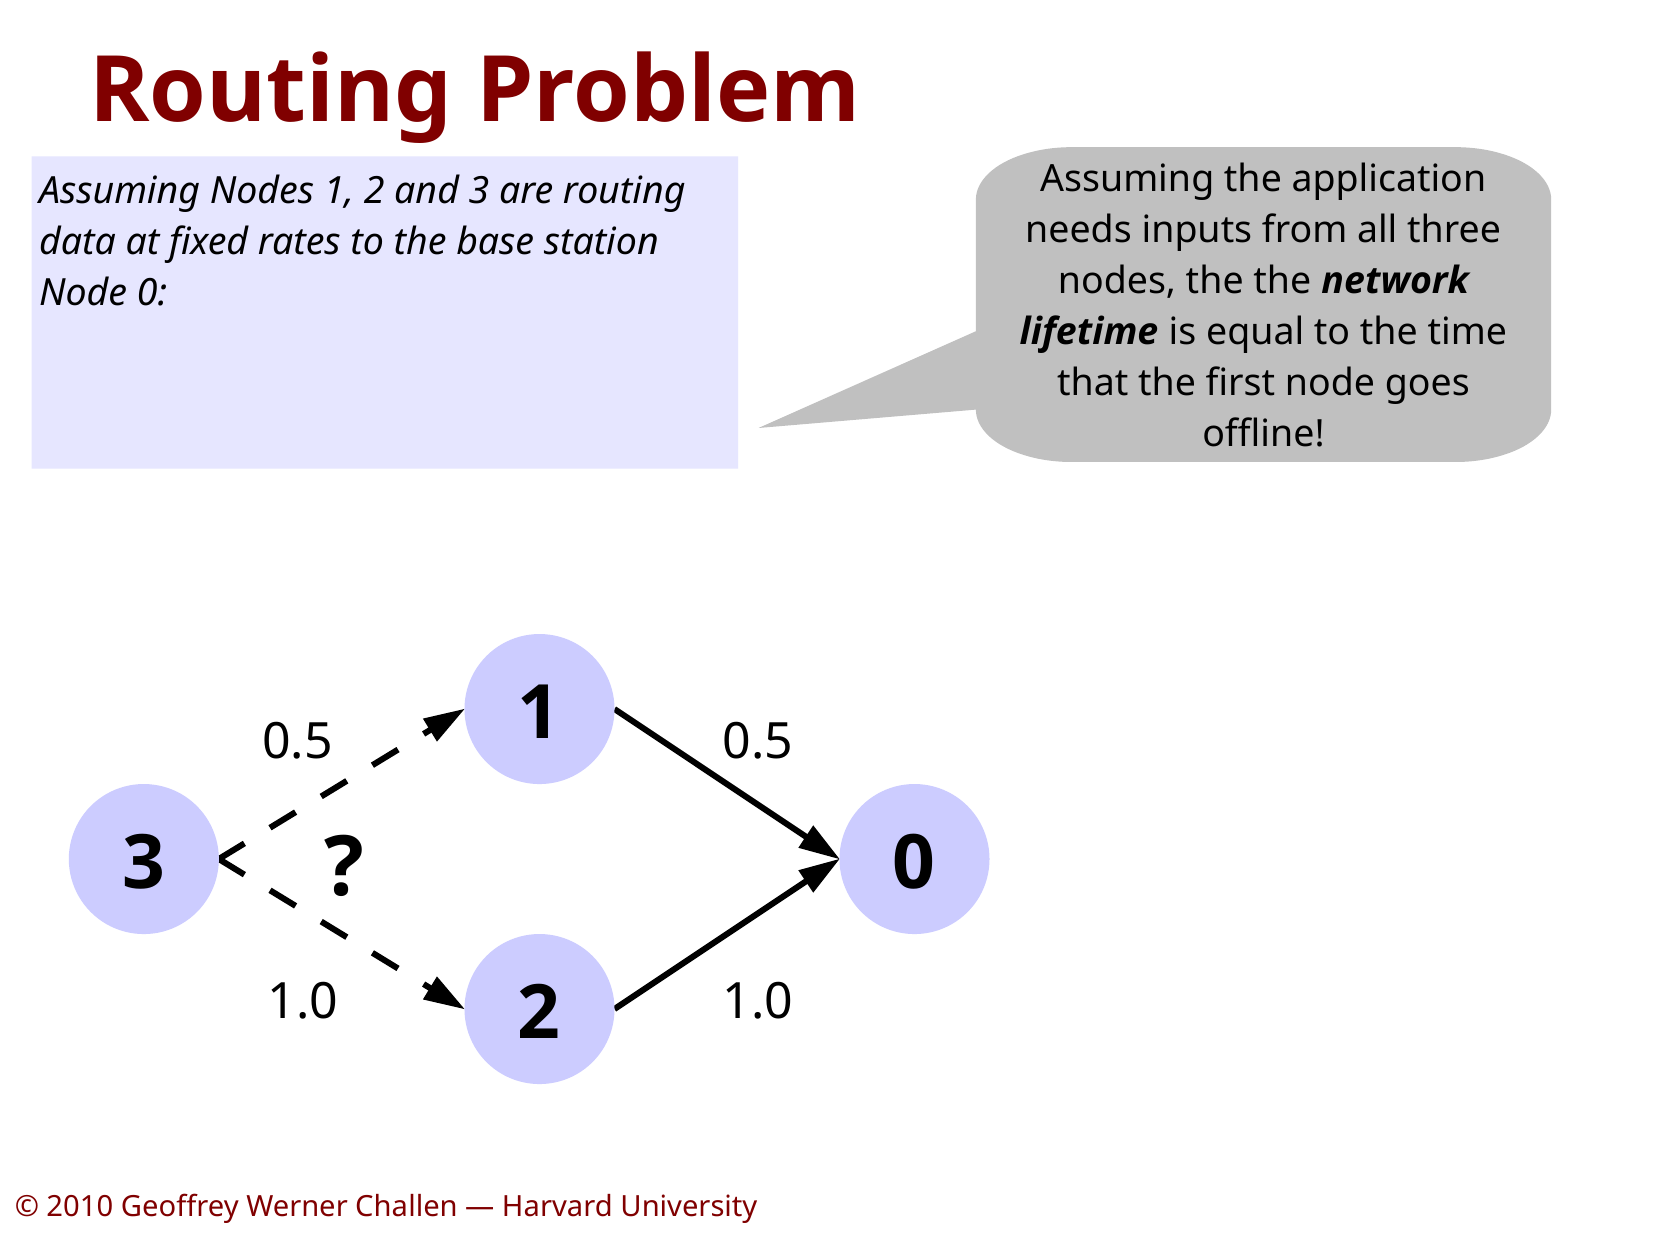

# Routing Problem
Assuming the application needs inputs from all three nodes, the the network lifetime is equal to the time that the first node goes offline!
Assuming Nodes 1, 2 and 3 are routing data at fixed rates to the base station Node 0:
1
0.5
0.5
3
0
2
1.0
1.0
?